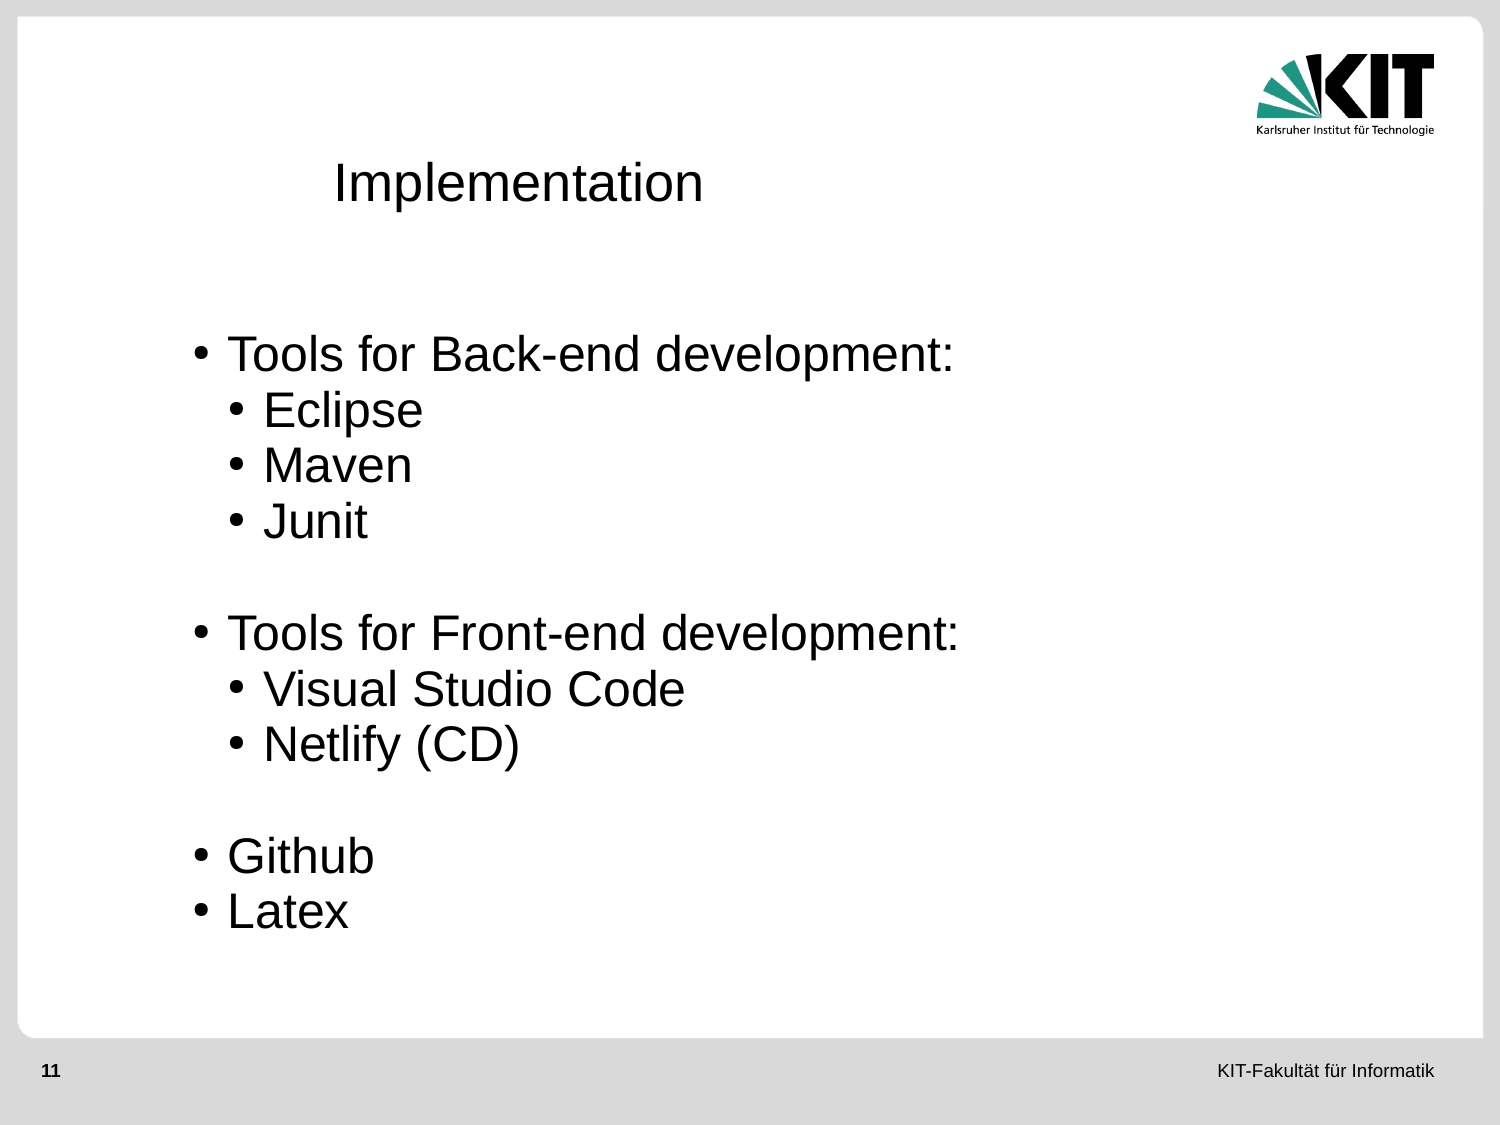

Implementation
Tools for Back-end development:
Eclipse
Maven
Junit
Tools for Front-end development:
Visual Studio Code
Netlify (CD)
Github
Latex